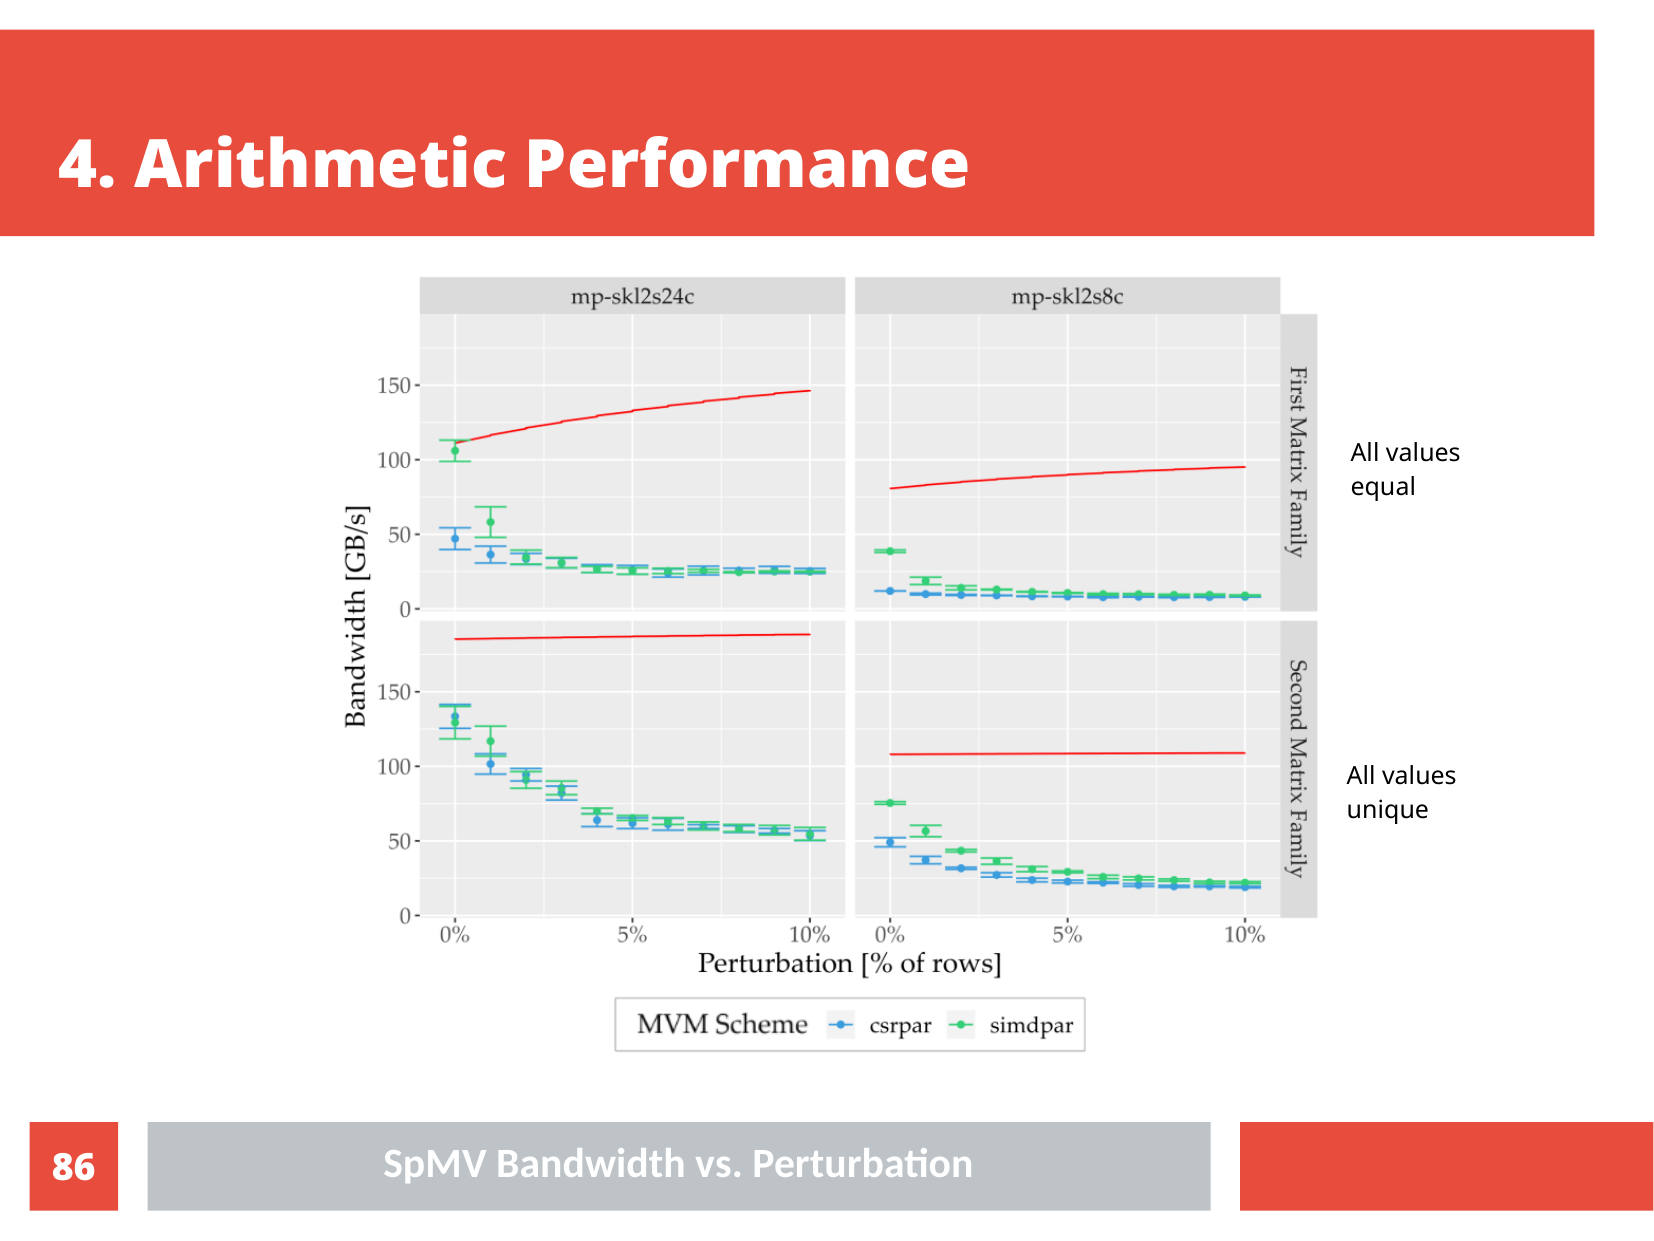

# 4. Arithmetic Performance
All values
equal
All values unique
86
SpMV Bandwidth vs. Perturbation